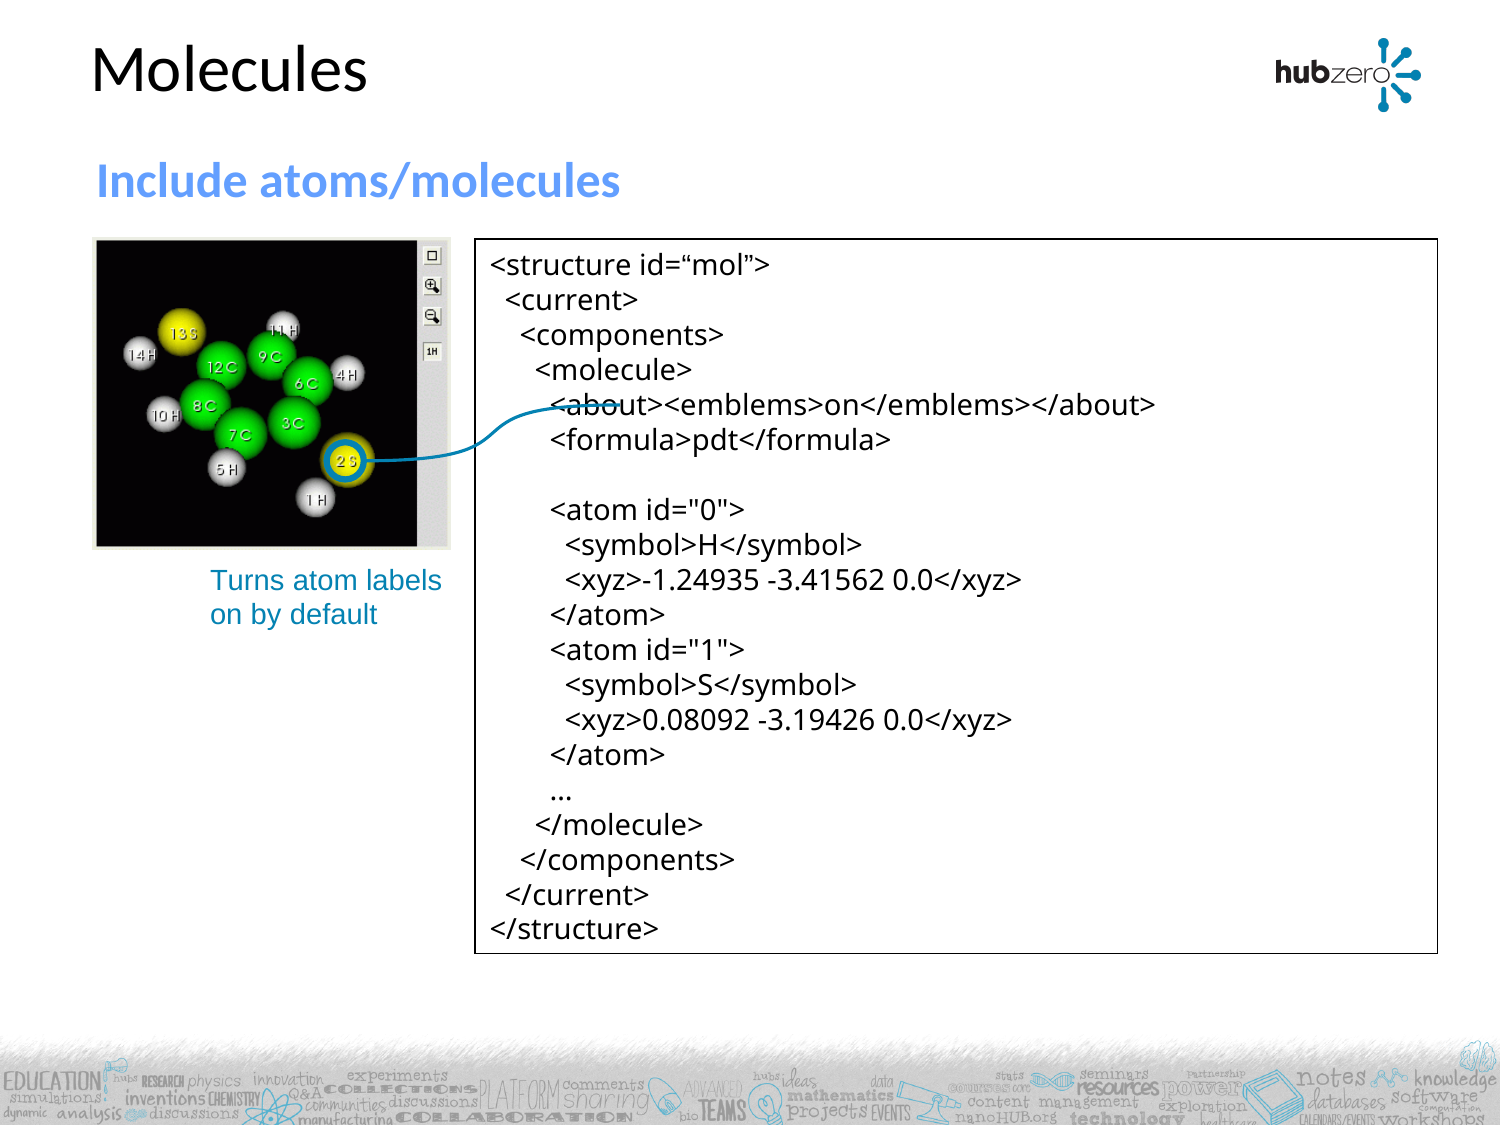

Molecules
Include atoms/molecules
<structure id=“mol”>
 <current>
 <components>
 <molecule>
 <about><emblems>on</emblems></about>
 <formula>pdt</formula>
 <atom id="0">
 <symbol>H</symbol>
 <xyz>-1.24935 -3.41562 0.0</xyz>
 </atom>
 <atom id="1">
 <symbol>S</symbol>
 <xyz>0.08092 -3.19426 0.0</xyz>
 </atom>
 …
 </molecule>
 </components>
 </current>
</structure>
Turns atom labels
on by default